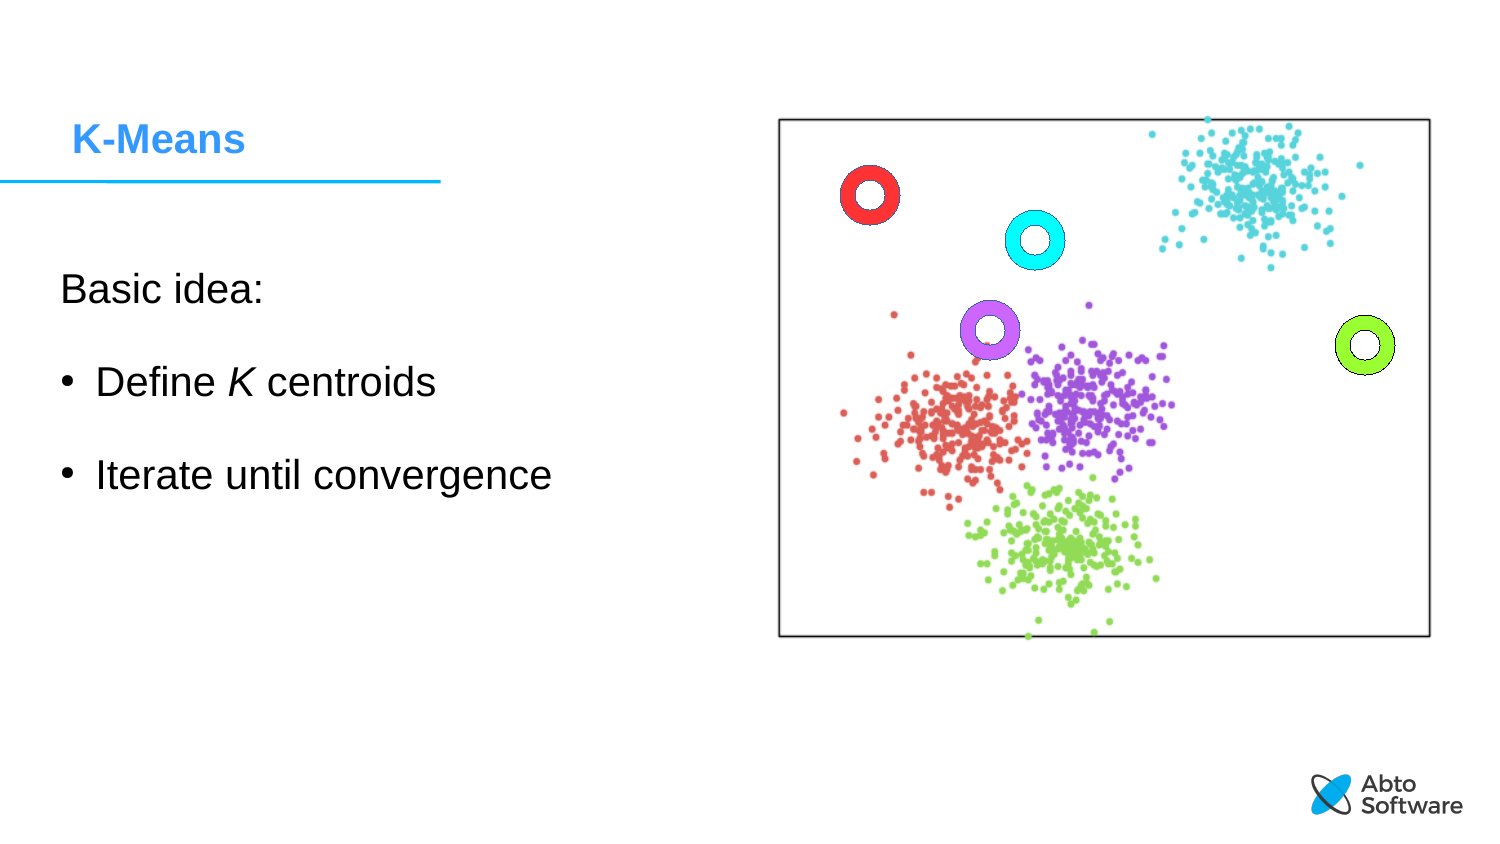

# K-Means
Basic idea:
Define K centroids
Iterate until convergence